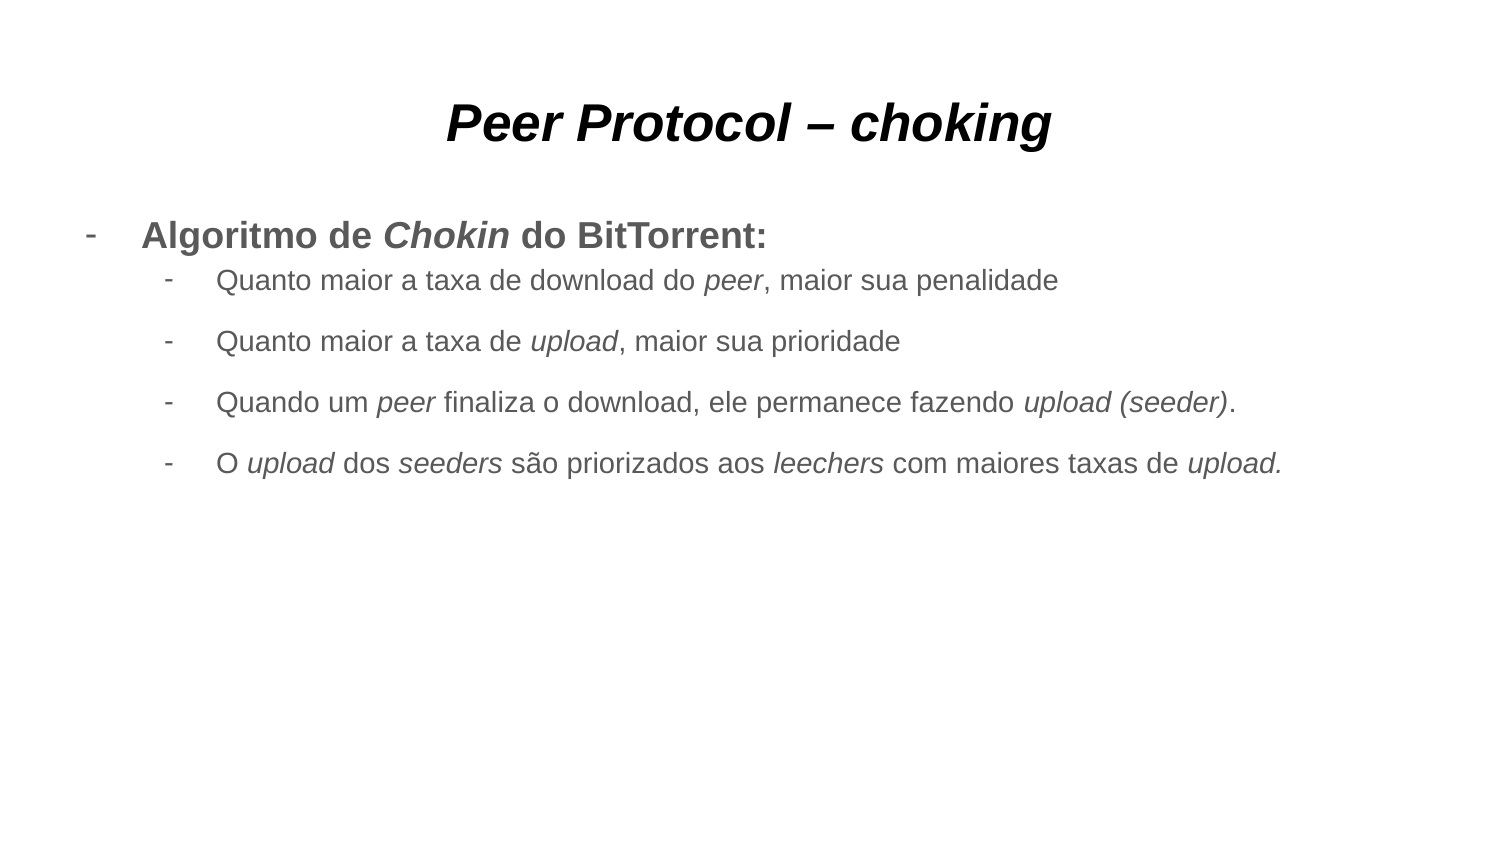

Peer Protocol – choking
# Algoritmo de Chokin do BitTorrent:
Quanto maior a taxa de download do peer, maior sua penalidade
Quanto maior a taxa de upload, maior sua prioridade
Quando um peer finaliza o download, ele permanece fazendo upload (seeder).
O upload dos seeders são priorizados aos leechers com maiores taxas de upload.